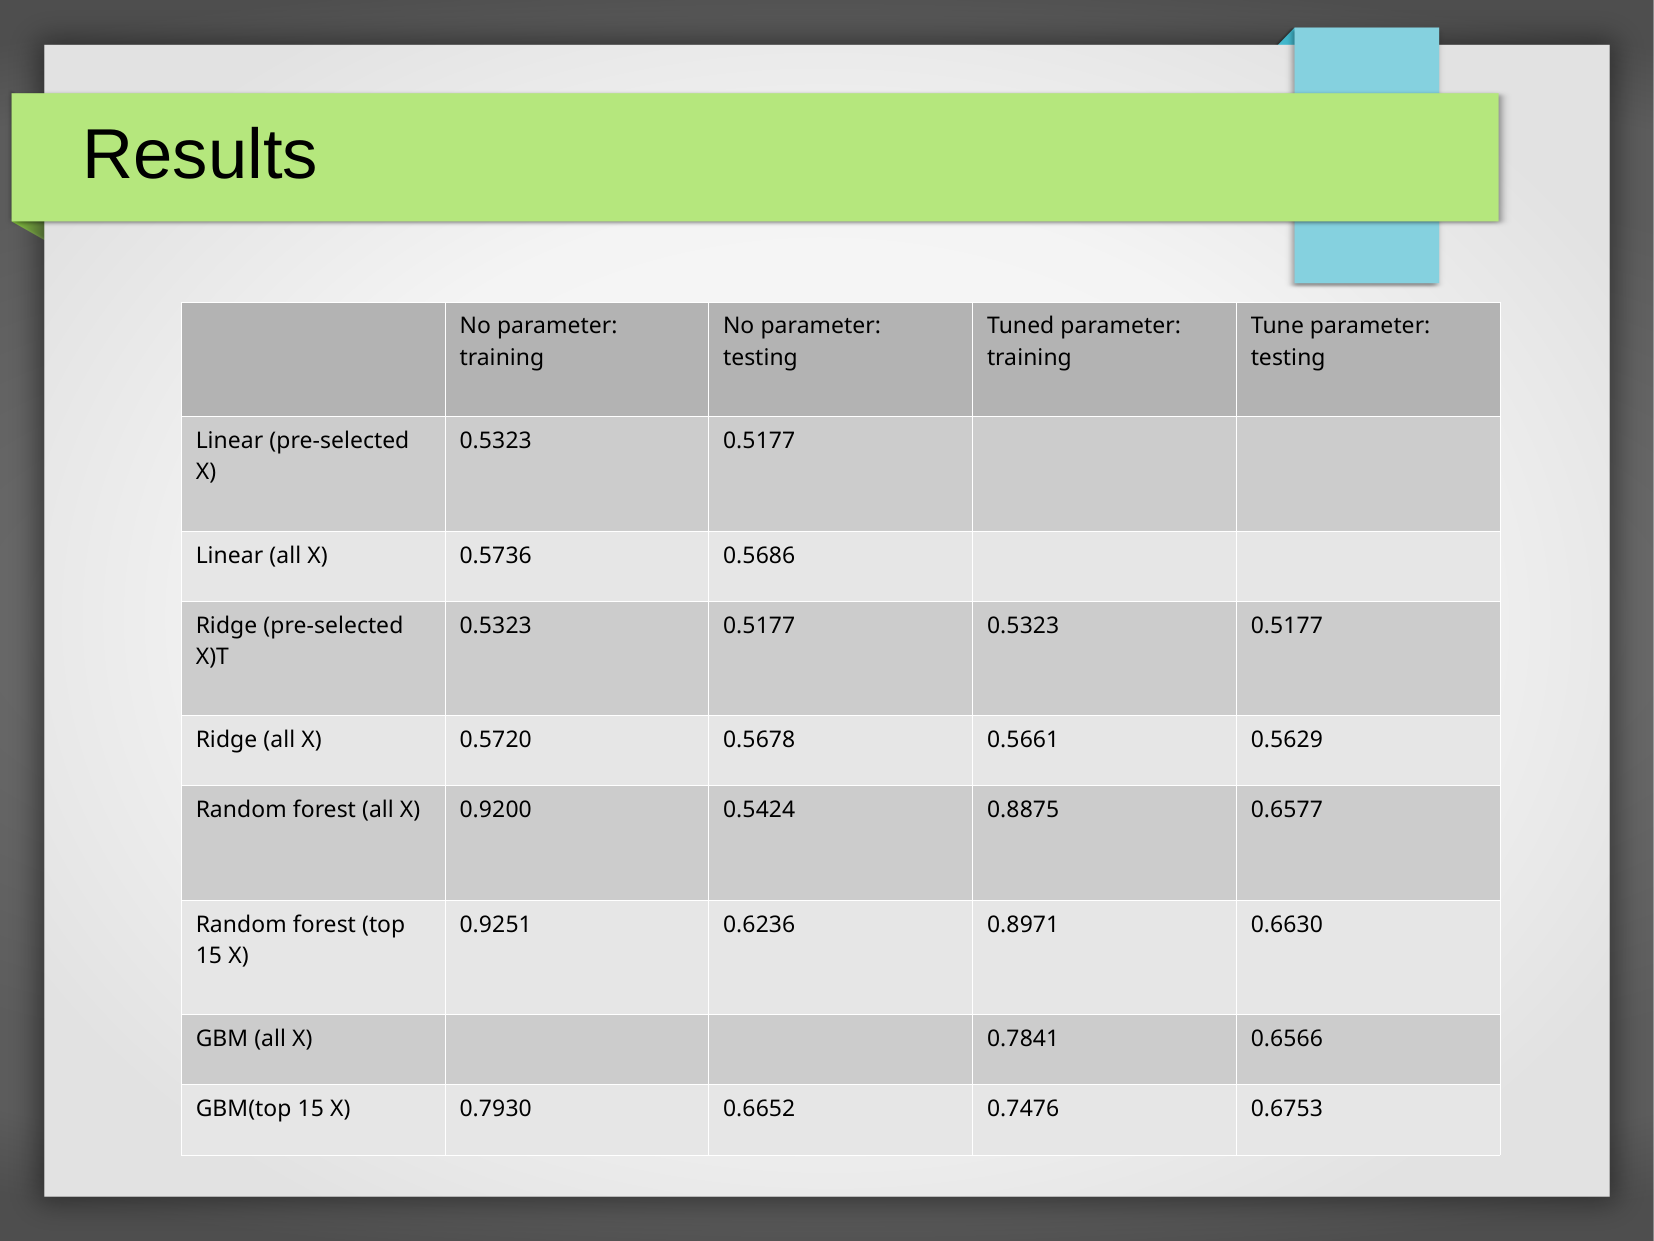

# Results
| | No parameter: training | No parameter: testing | Tuned parameter: training | Tune parameter: testing |
| --- | --- | --- | --- | --- |
| Linear (pre-selected X) | 0.5323 | 0.5177 | | |
| Linear (all X) | 0.5736 | 0.5686 | | |
| Ridge (pre-selected X)T | 0.5323 | 0.5177 | 0.5323 | 0.5177 |
| Ridge (all X) | 0.5720 | 0.5678 | 0.5661 | 0.5629 |
| Random forest (all X) | 0.9200 | 0.5424 | 0.8875 | 0.6577 |
| Random forest (top 15 X) | 0.9251 | 0.6236 | 0.8971 | 0.6630 |
| GBM (all X) | | | 0.7841 | 0.6566 |
| GBM(top 15 X) | 0.7930 | 0.6652 | 0.7476 | 0.6753 |